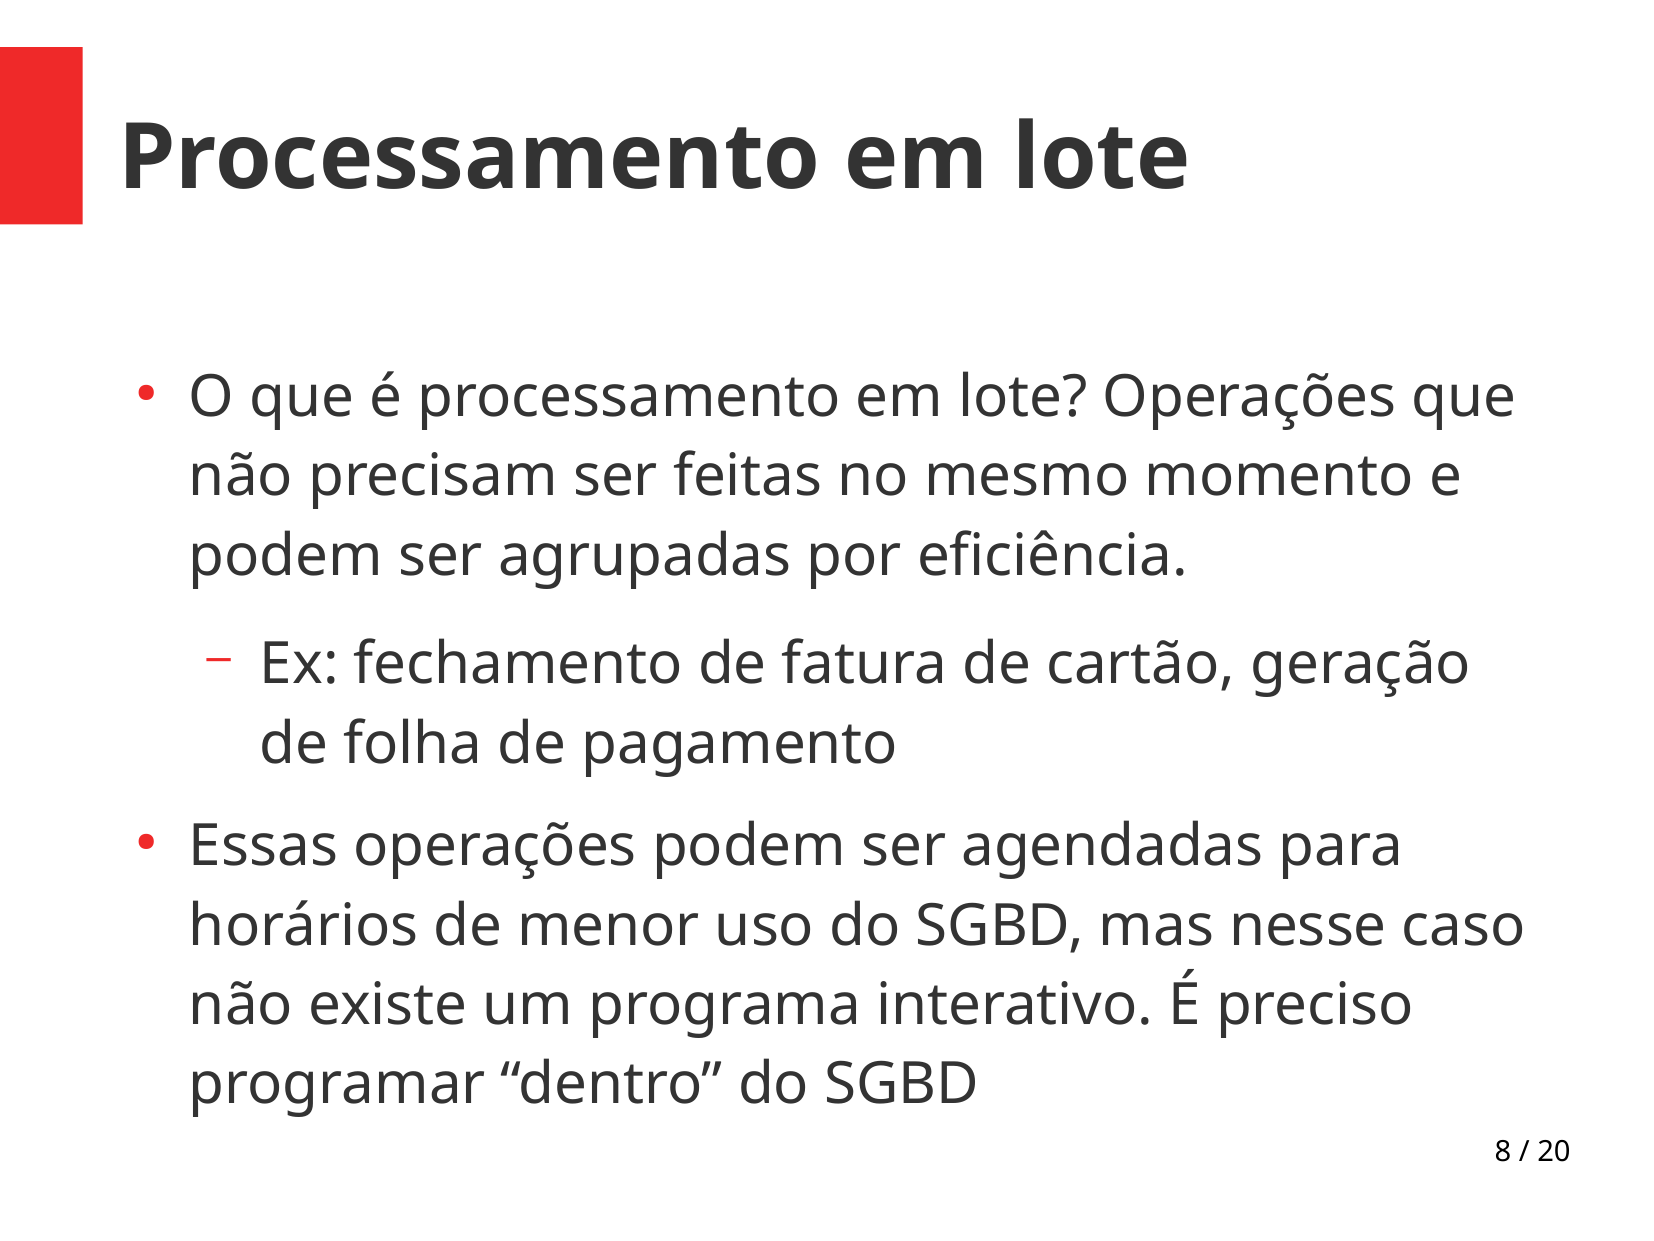

# Processamento em lote
O que é processamento em lote? Operações que não precisam ser feitas no mesmo momento e podem ser agrupadas por eficiência.
Ex: fechamento de fatura de cartão, geração de folha de pagamento
Essas operações podem ser agendadas para horários de menor uso do SGBD, mas nesse caso não existe um programa interativo. É preciso programar “dentro” do SGBD
8